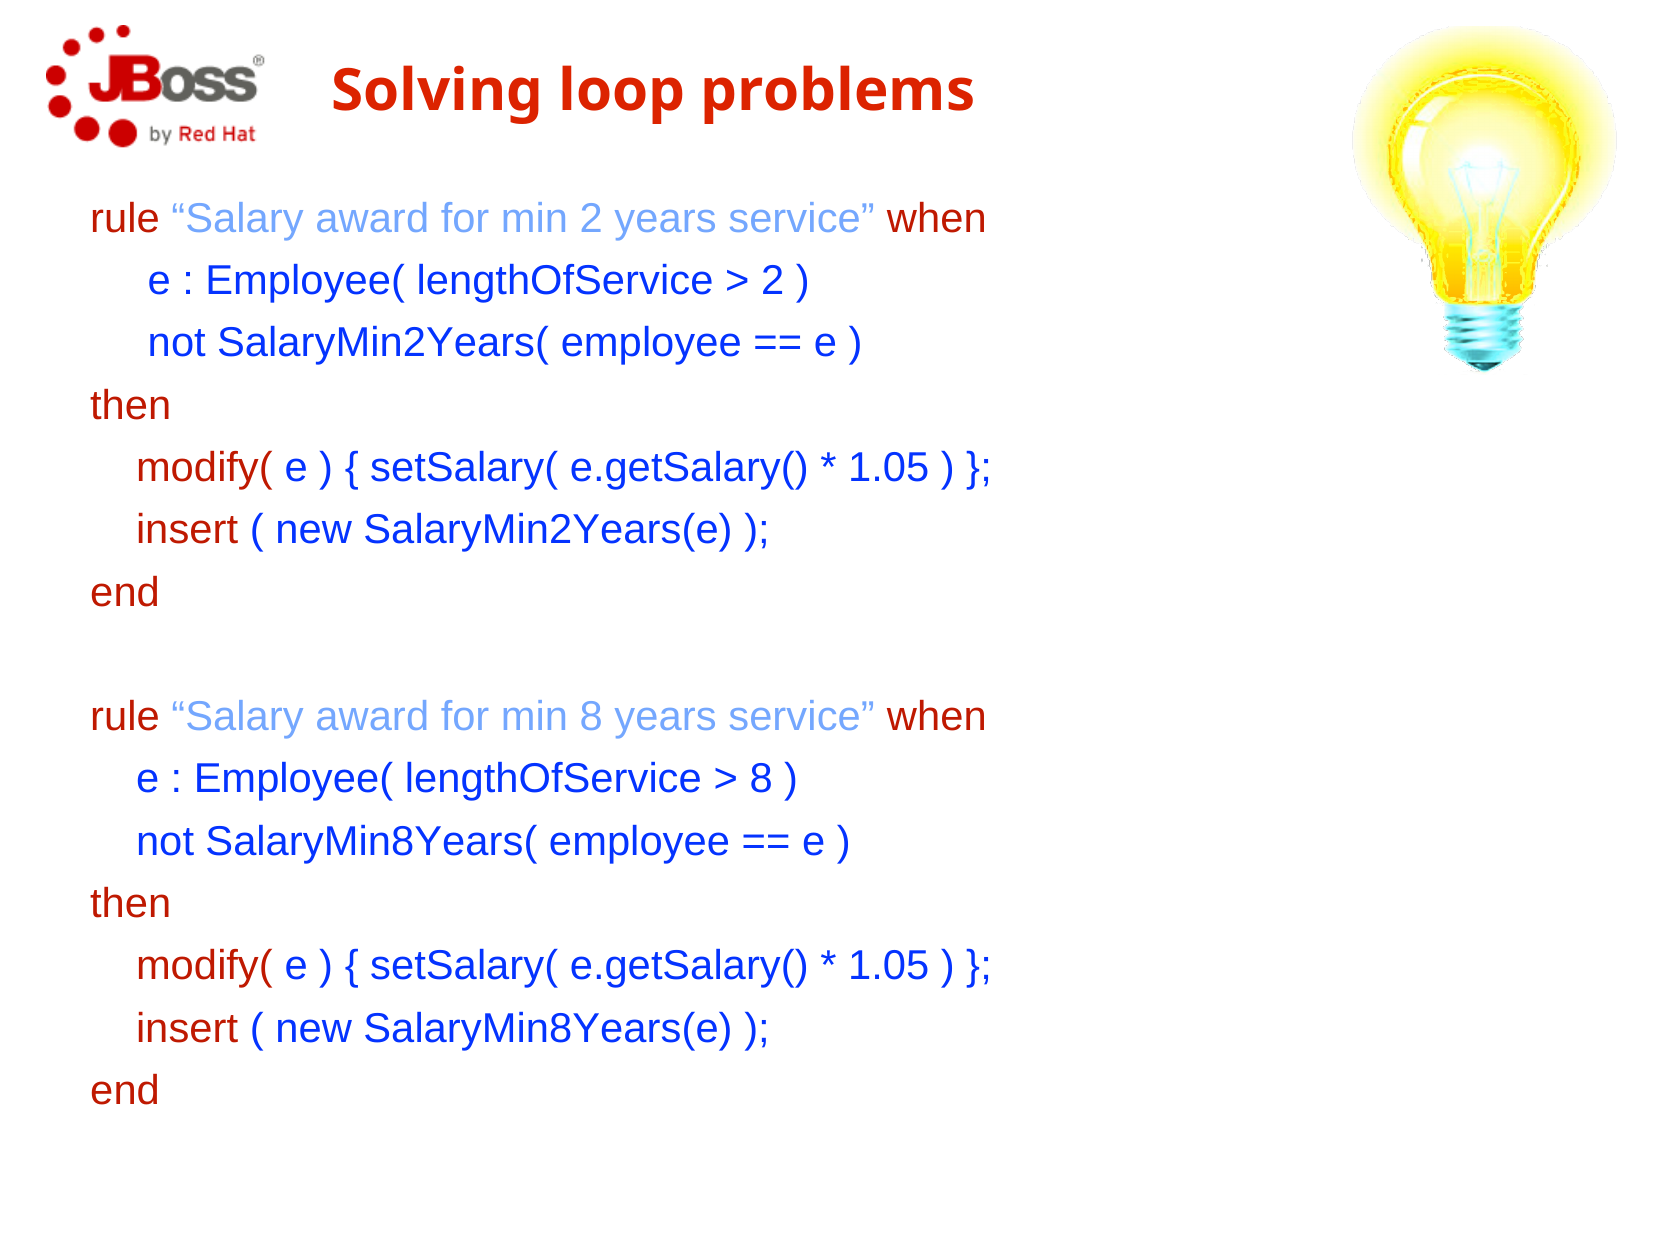

# Solving loop problems
rule “Salary award for min 2 years service” when
 e : Employee( lengthOfService > 2 )
 not SalaryMin2Years( employee == e )
then
 modify( e ) { setSalary( e.getSalary() * 1.05 ) };
 insert ( new SalaryMin2Years(e) );
end
rule “Salary award for min 8 years service” when
 e : Employee( lengthOfService > 8 )
 not SalaryMin8Years( employee == e )
then
 modify( e ) { setSalary( e.getSalary() * 1.05 ) };
 insert ( new SalaryMin8Years(e) );
end